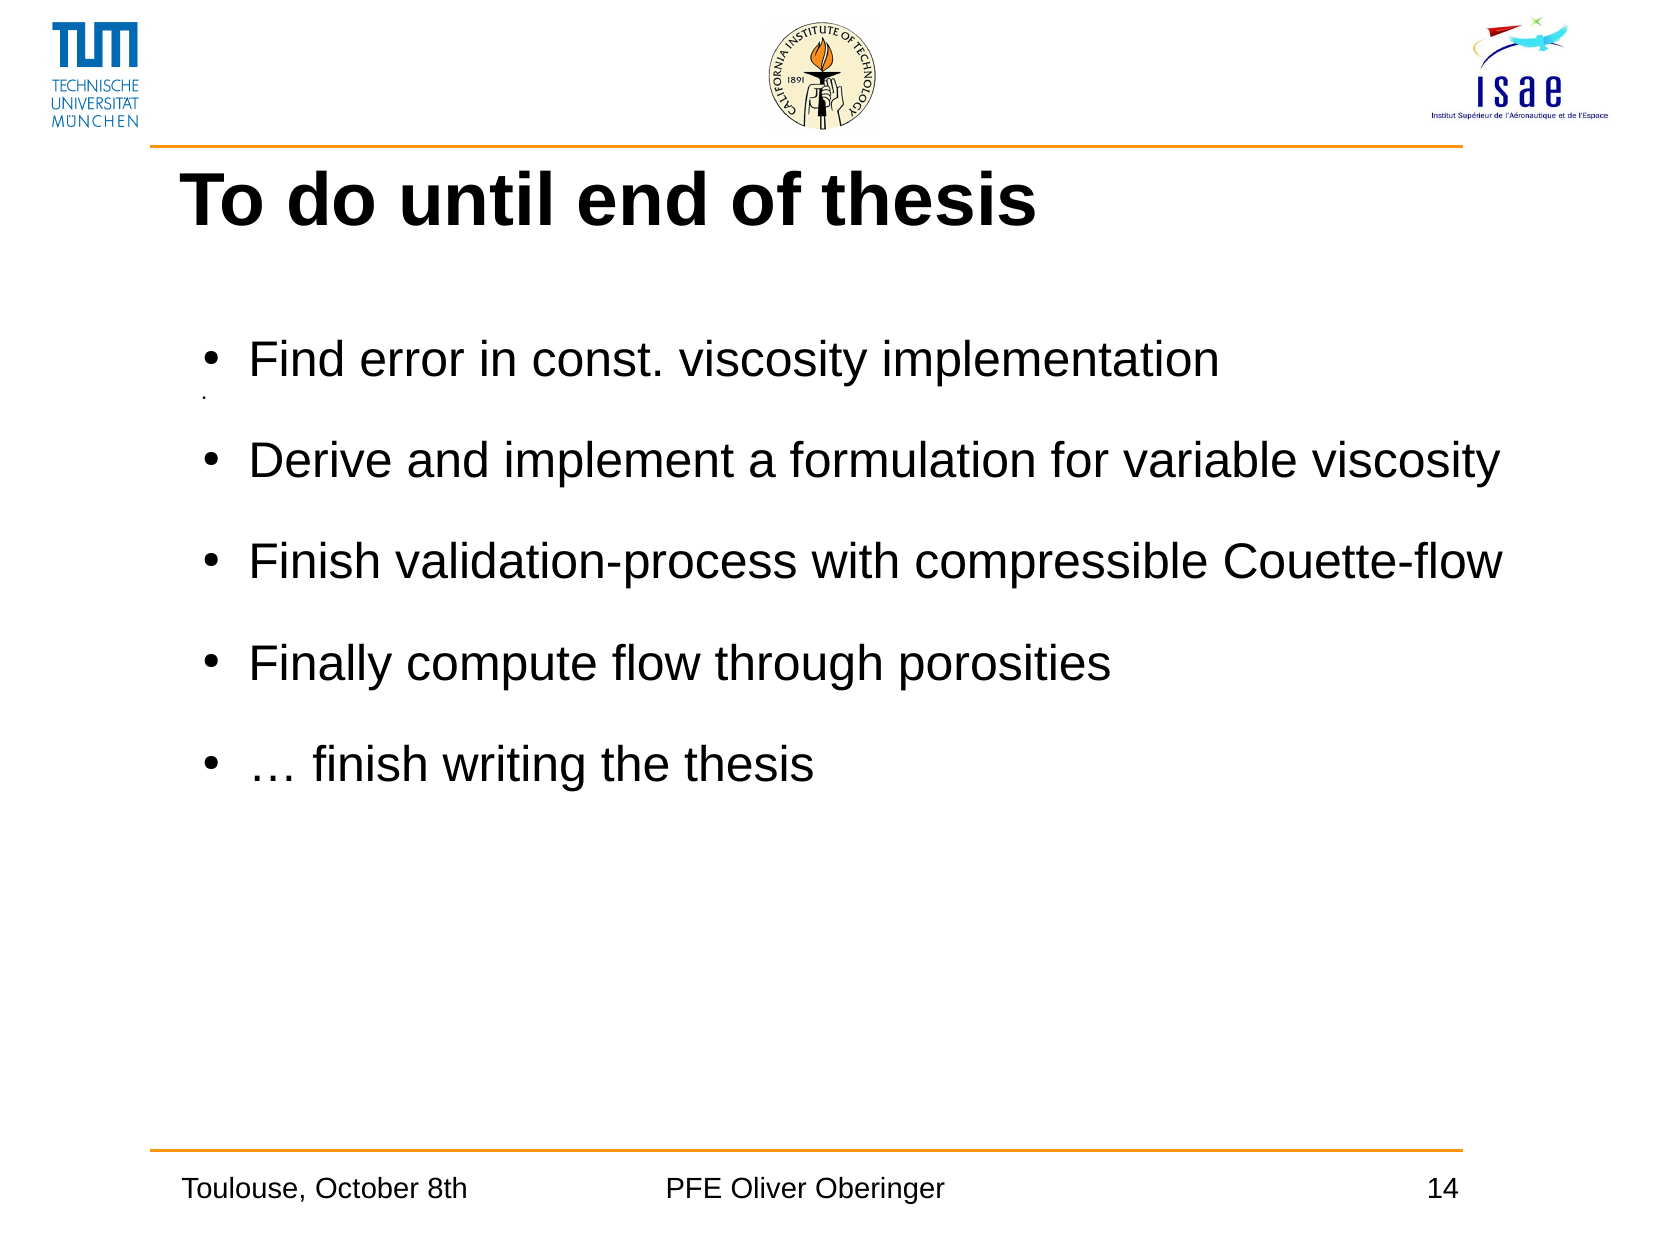

To do until end of thesis
 Find error in const. viscosity implementation
 Derive and implement a formulation for variable viscosity
 Finish validation-process with compressible Couette-flow
 Finally compute flow through porosities
 … finish writing the thesis
Toulouse, October 8th
PFE Oliver Oberinger
14